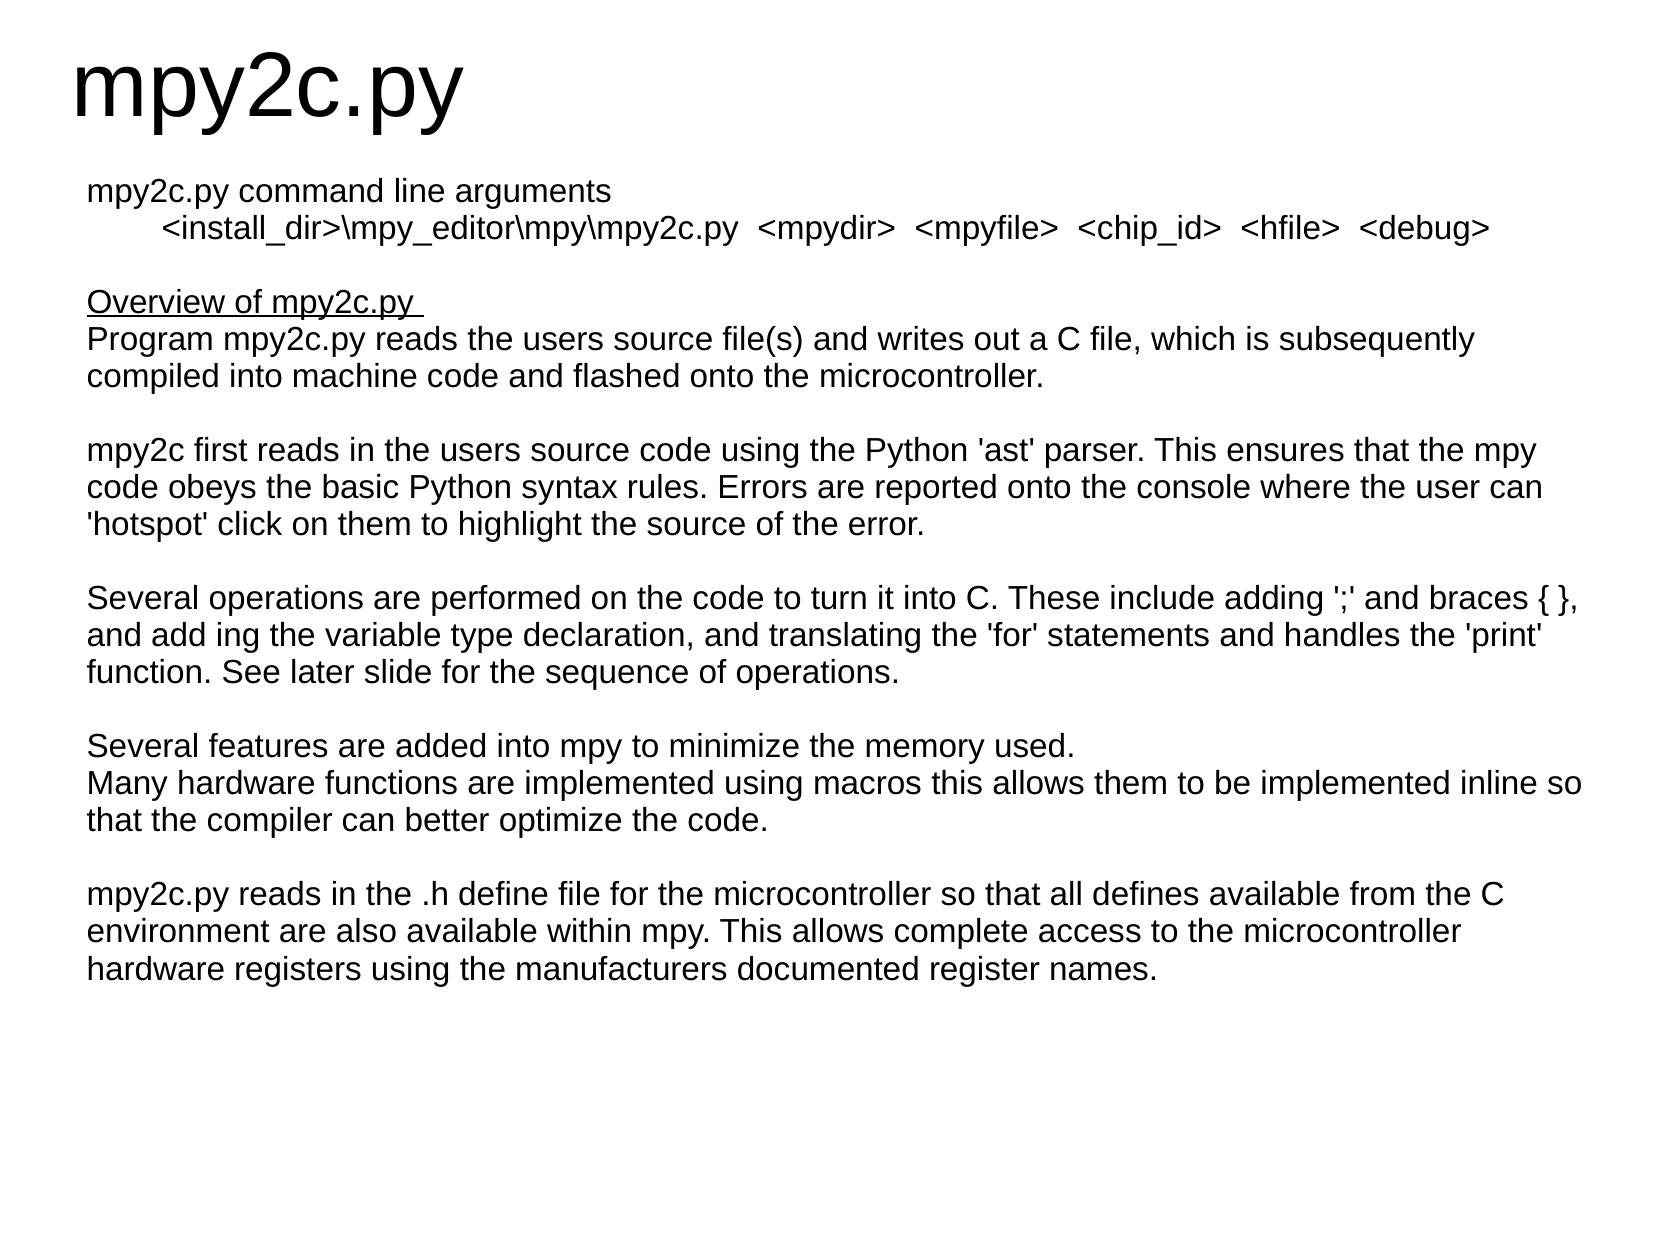

# mpy2c.py
mpy2c.py command line arguments
	<install_dir>\mpy_editor\mpy\mpy2c.py <mpydir> <mpyfile> <chip_id> <hfile> <debug>
Overview of mpy2c.py
Program mpy2c.py reads the users source file(s) and writes out a C file, which is subsequently compiled into machine code and flashed onto the microcontroller.
mpy2c first reads in the users source code using the Python 'ast' parser. This ensures that the mpy code obeys the basic Python syntax rules. Errors are reported onto the console where the user can 'hotspot' click on them to highlight the source of the error.
Several operations are performed on the code to turn it into C. These include adding ';' and braces { }, and add ing the variable type declaration, and translating the 'for' statements and handles the 'print' function. See later slide for the sequence of operations.
Several features are added into mpy to minimize the memory used.
Many hardware functions are implemented using macros this allows them to be implemented inline so that the compiler can better optimize the code.
mpy2c.py reads in the .h define file for the microcontroller so that all defines available from the C environment are also available within mpy. This allows complete access to the microcontroller hardware registers using the manufacturers documented register names.